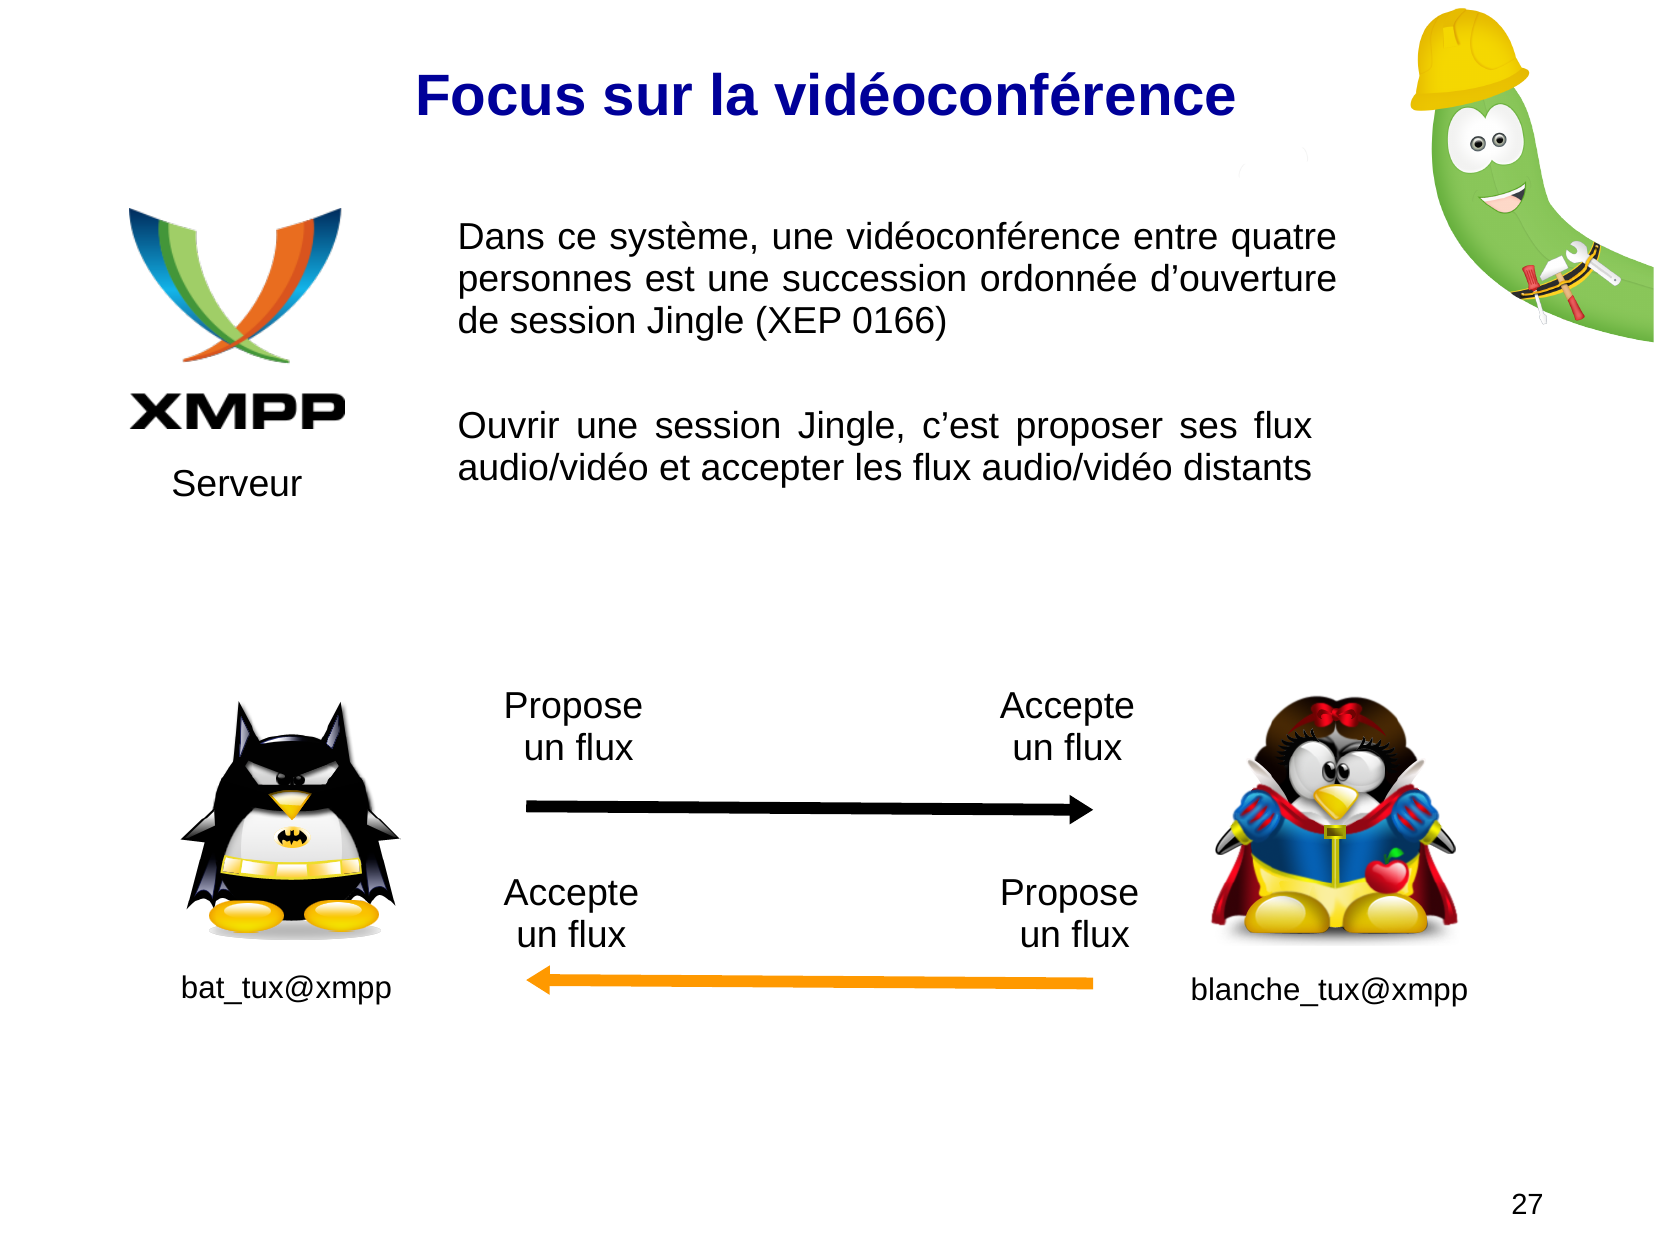

# Focus sur la vidéoconférence
Serveur
Dans ce système, une vidéoconférence entre quatre personnes est une succession ordonnée d’ouverture de session Jingle (XEP 0166)
Ouvrir une session Jingle, c’est proposer ses flux audio/vidéo et accepter les flux audio/vidéo distants
Propose
un flux
Accepte un flux
blanche_tux@xmpp
bat_tux@xmpp
Accepte un flux
Propose
un flux